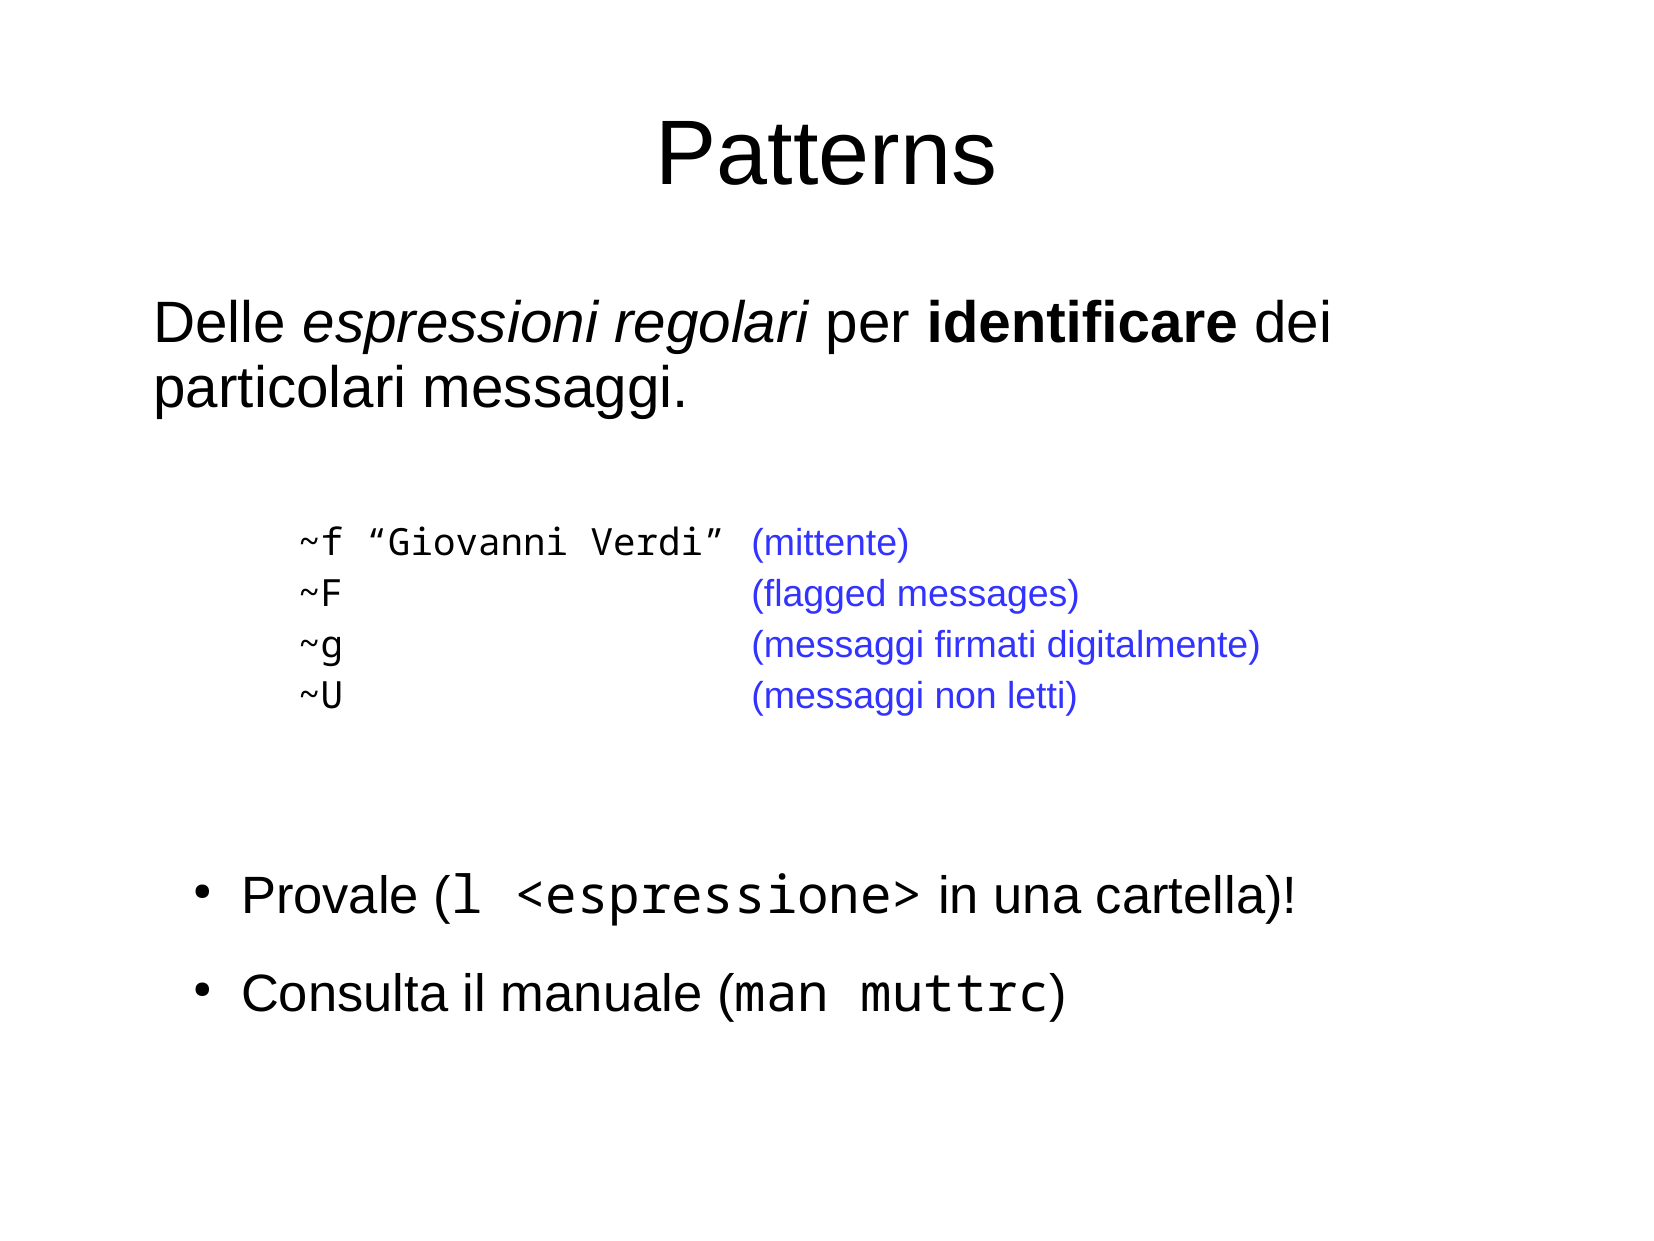

# Patterns
Delle espressioni regolari per identificare dei particolari messaggi.
~f “Giovanni Verdi”	 (mittente)
~F						 (flagged messages)
~g						 (messaggi firmati digitalmente)
~U						 (messaggi non letti)
Provale (l <espressione> in una cartella)!
Consulta il manuale (man muttrc)